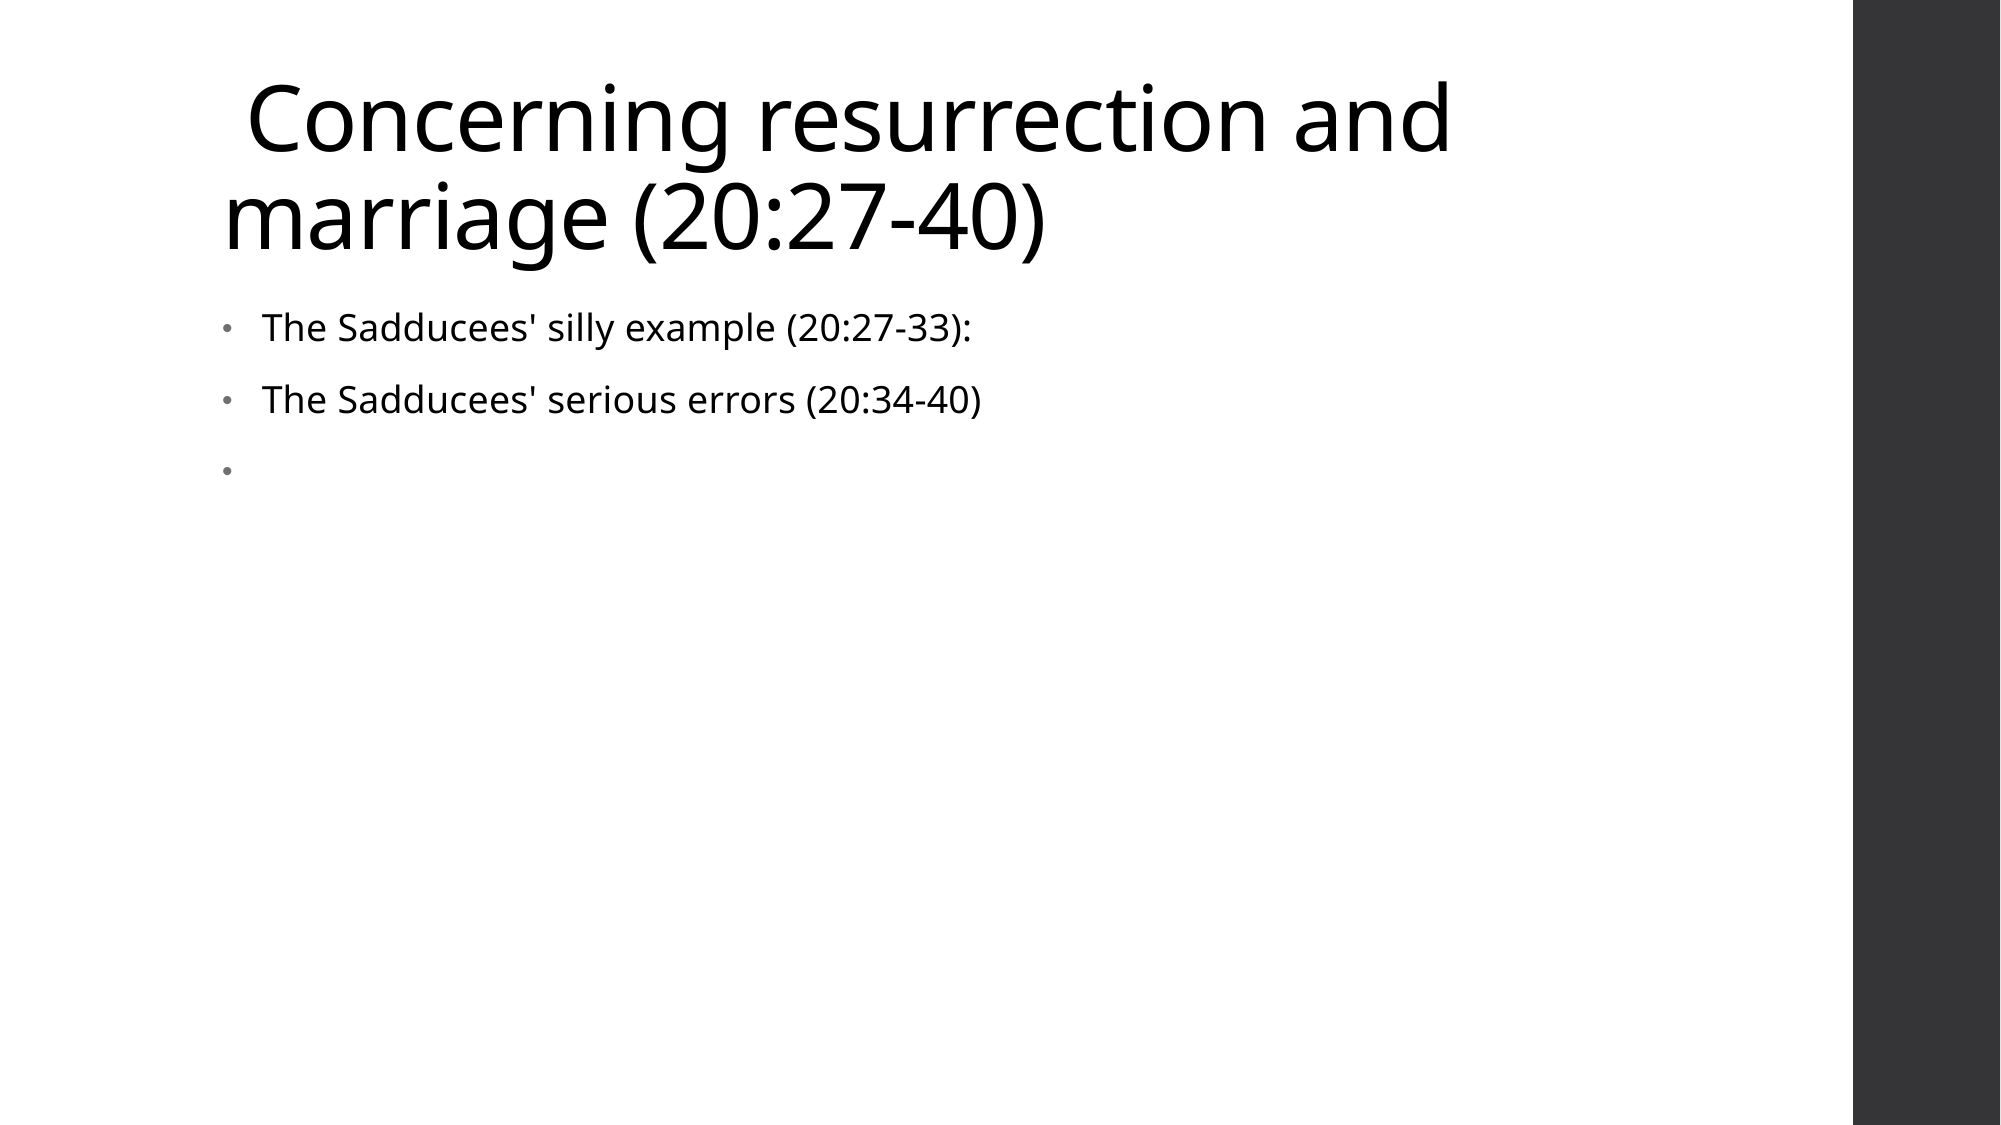

# Concerning resurrection and marriage (20:27-40)
 The Sadducees' silly example (20:27-33):
 The Sadducees' serious errors (20:34-40)